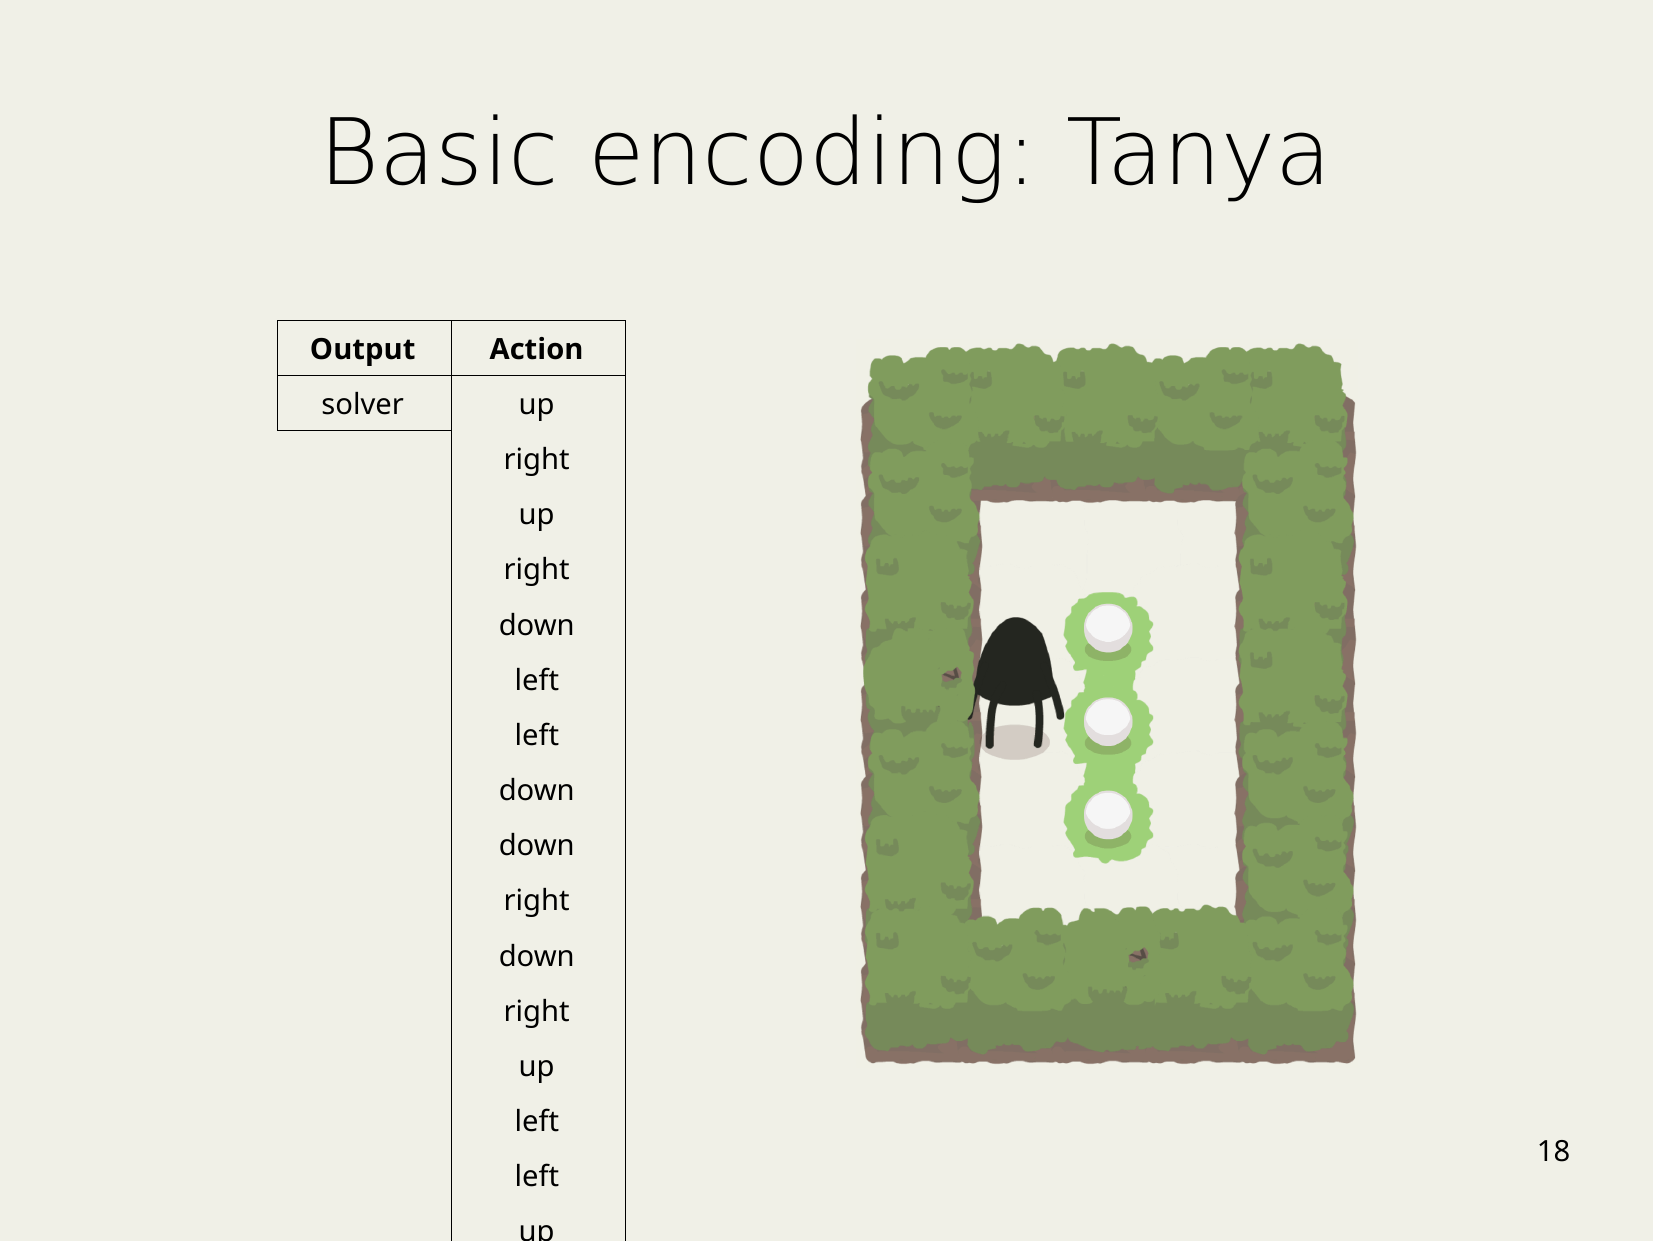

# Basic encoding: Tanya
| Output | Action |
| --- | --- |
| solver | up |
| | right |
| | up |
| | right |
| | down |
| | left |
| | left |
| | down |
| | down |
| | right |
| | down |
| | right |
| | up |
| | left |
| | left |
| | up |
| | right |
18